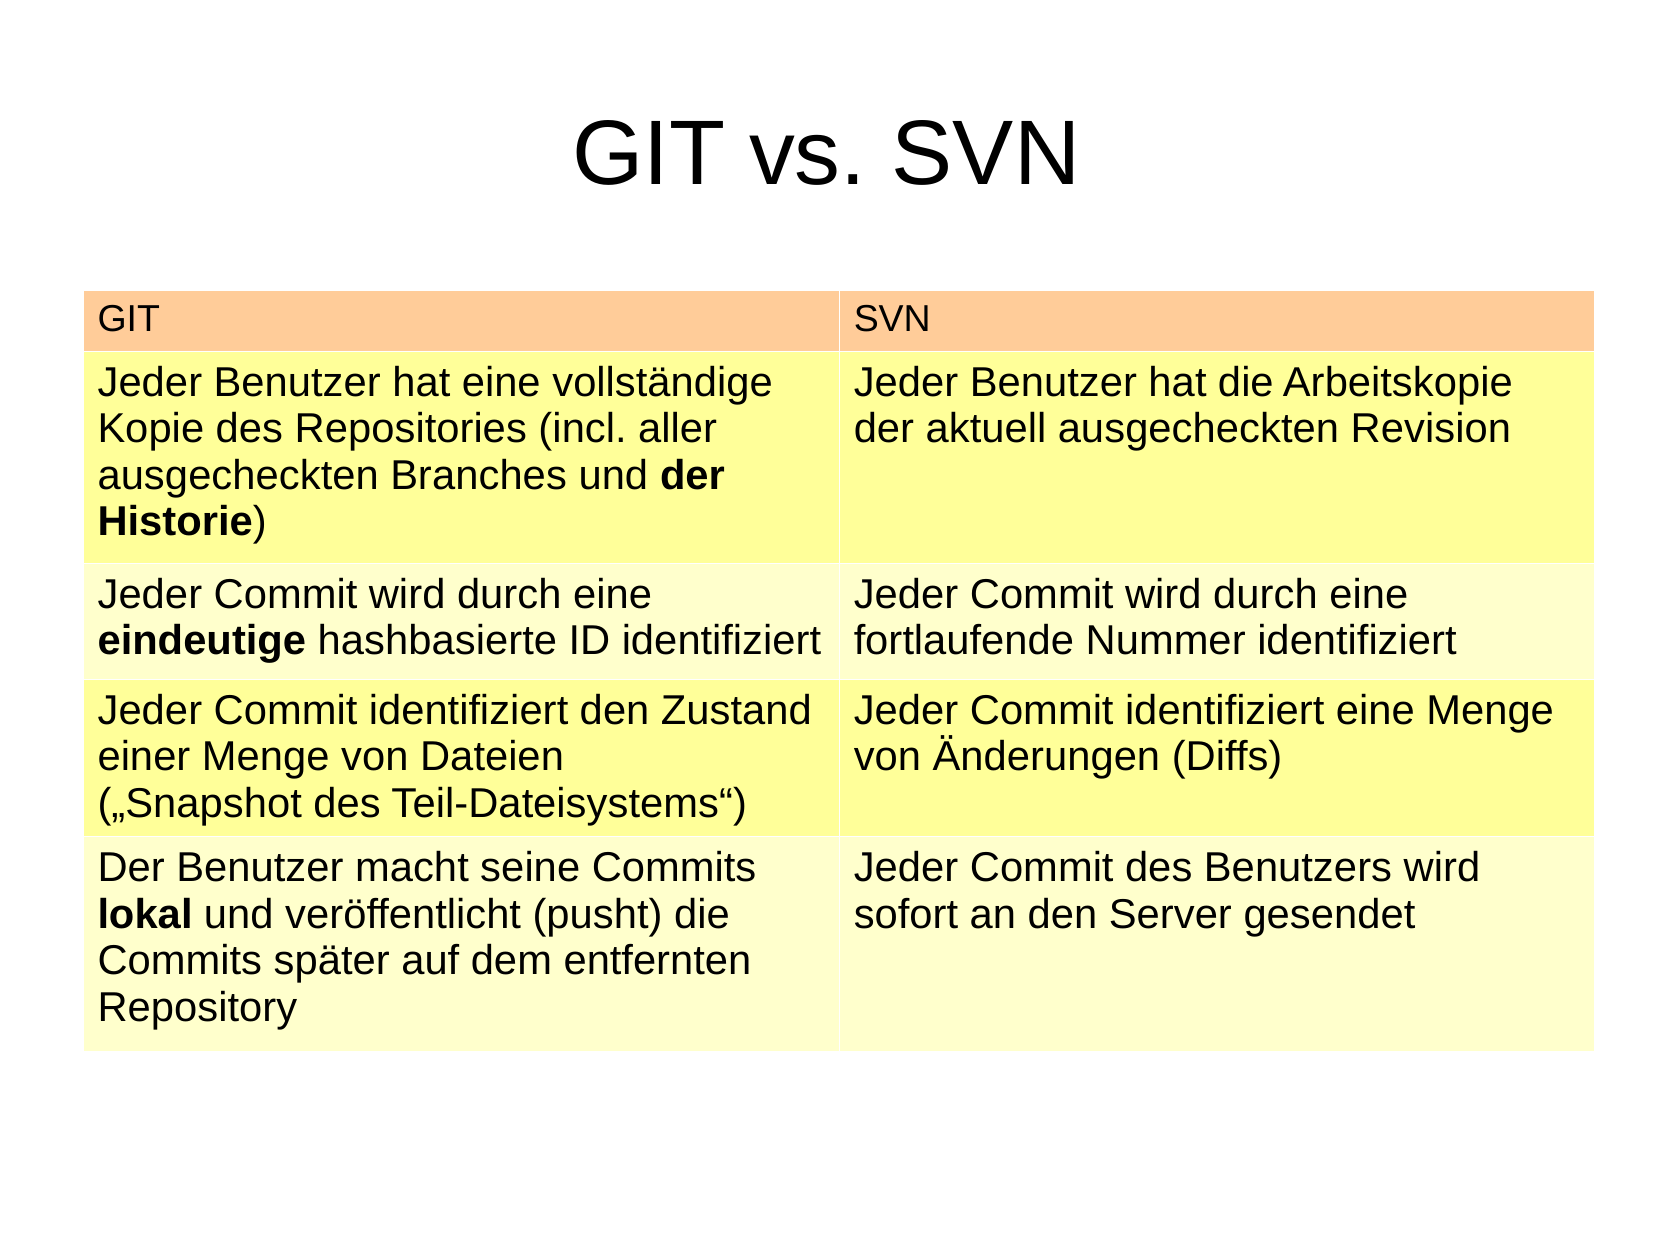

# GIT vs. SVN
| GIT | SVN |
| --- | --- |
| Jeder Benutzer hat eine vollständige Kopie des Repositories (incl. aller ausgecheckten Branches und der Historie) | Jeder Benutzer hat die Arbeitskopie der aktuell ausgecheckten Revision |
| Jeder Commit wird durch eine eindeutige hashbasierte ID identifiziert | Jeder Commit wird durch eine fortlaufende Nummer identifiziert |
| Jeder Commit identifiziert den Zustand einer Menge von Dateien („Snapshot des Teil-Dateisystems“) | Jeder Commit identifiziert eine Menge von Änderungen (Diffs) |
| Der Benutzer macht seine Commits lokal und veröffentlicht (pusht) die Commits später auf dem entfernten Repository | Jeder Commit des Benutzers wird sofort an den Server gesendet |